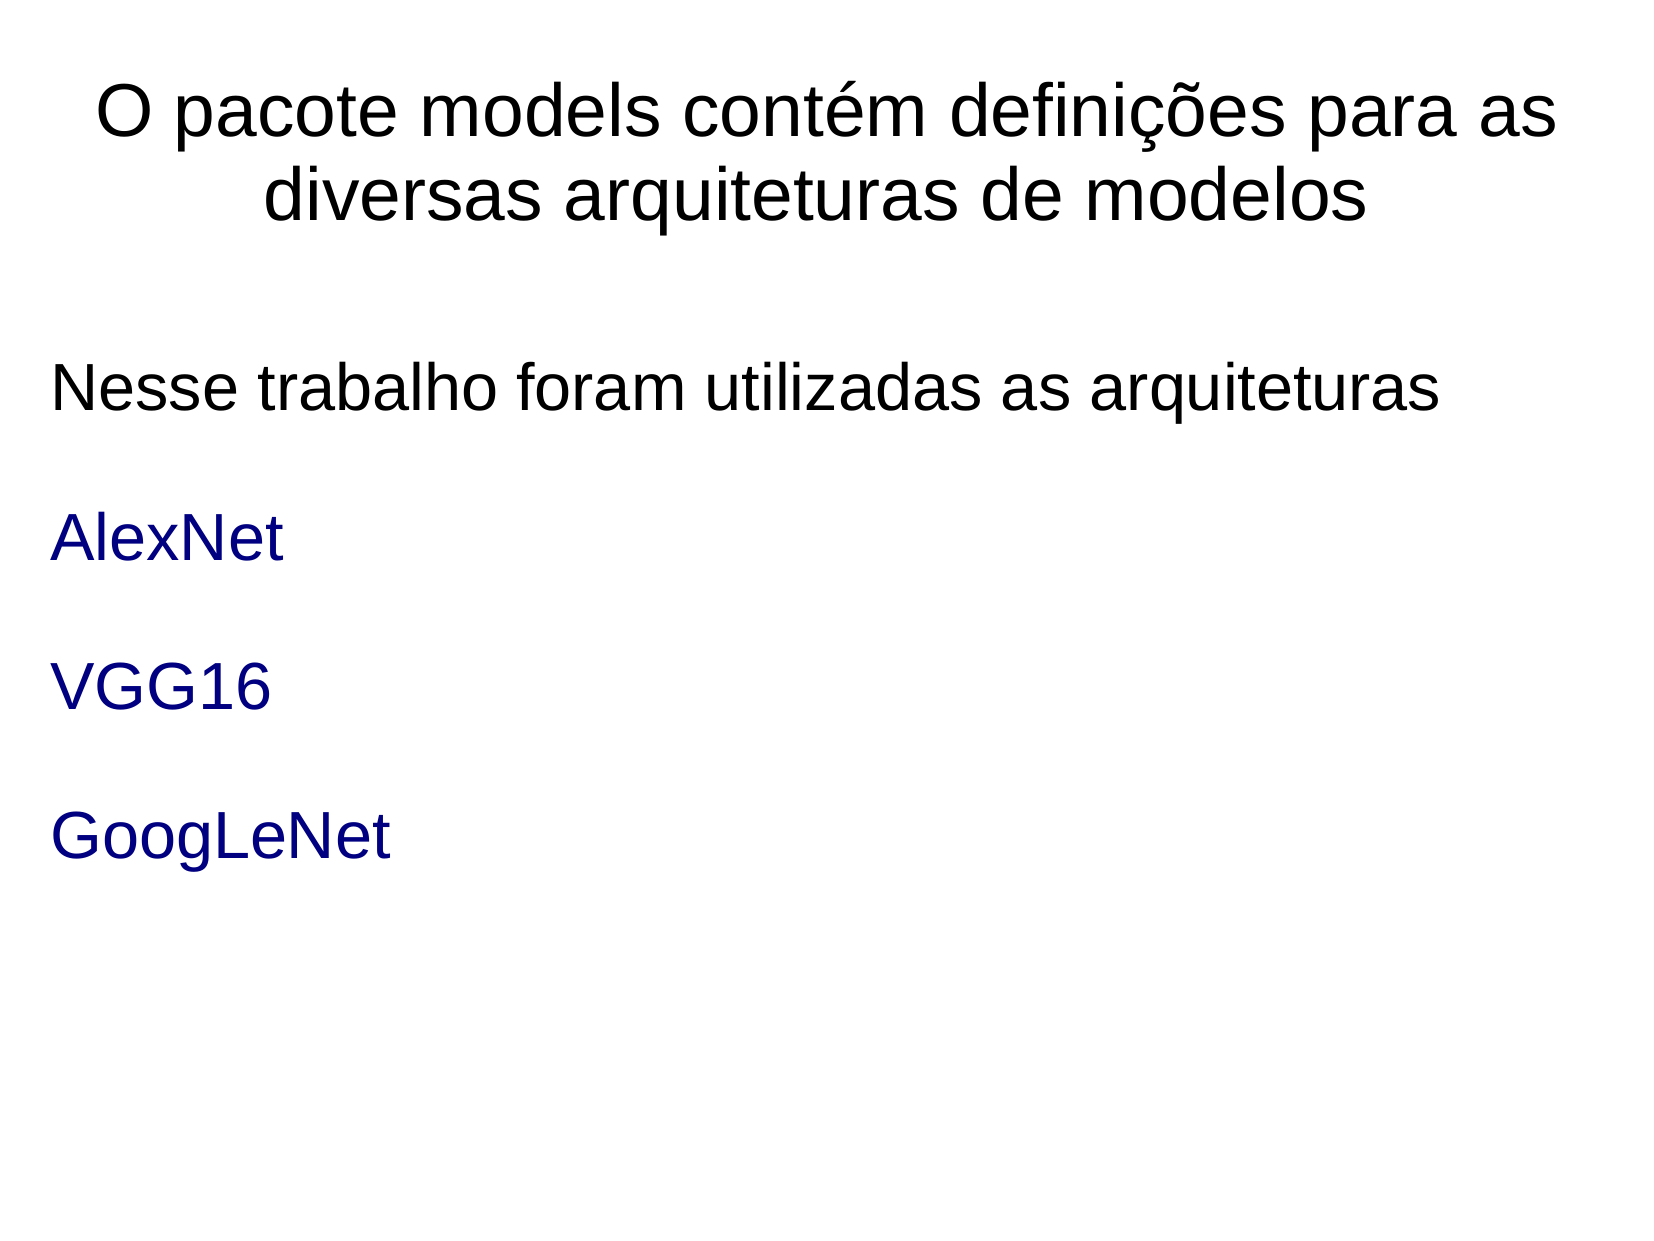

# O pacote models contém definições para as diversas arquiteturas de modelos
Nesse trabalho foram utilizadas as arquiteturas
AlexNet
VGG16
GoogLeNet